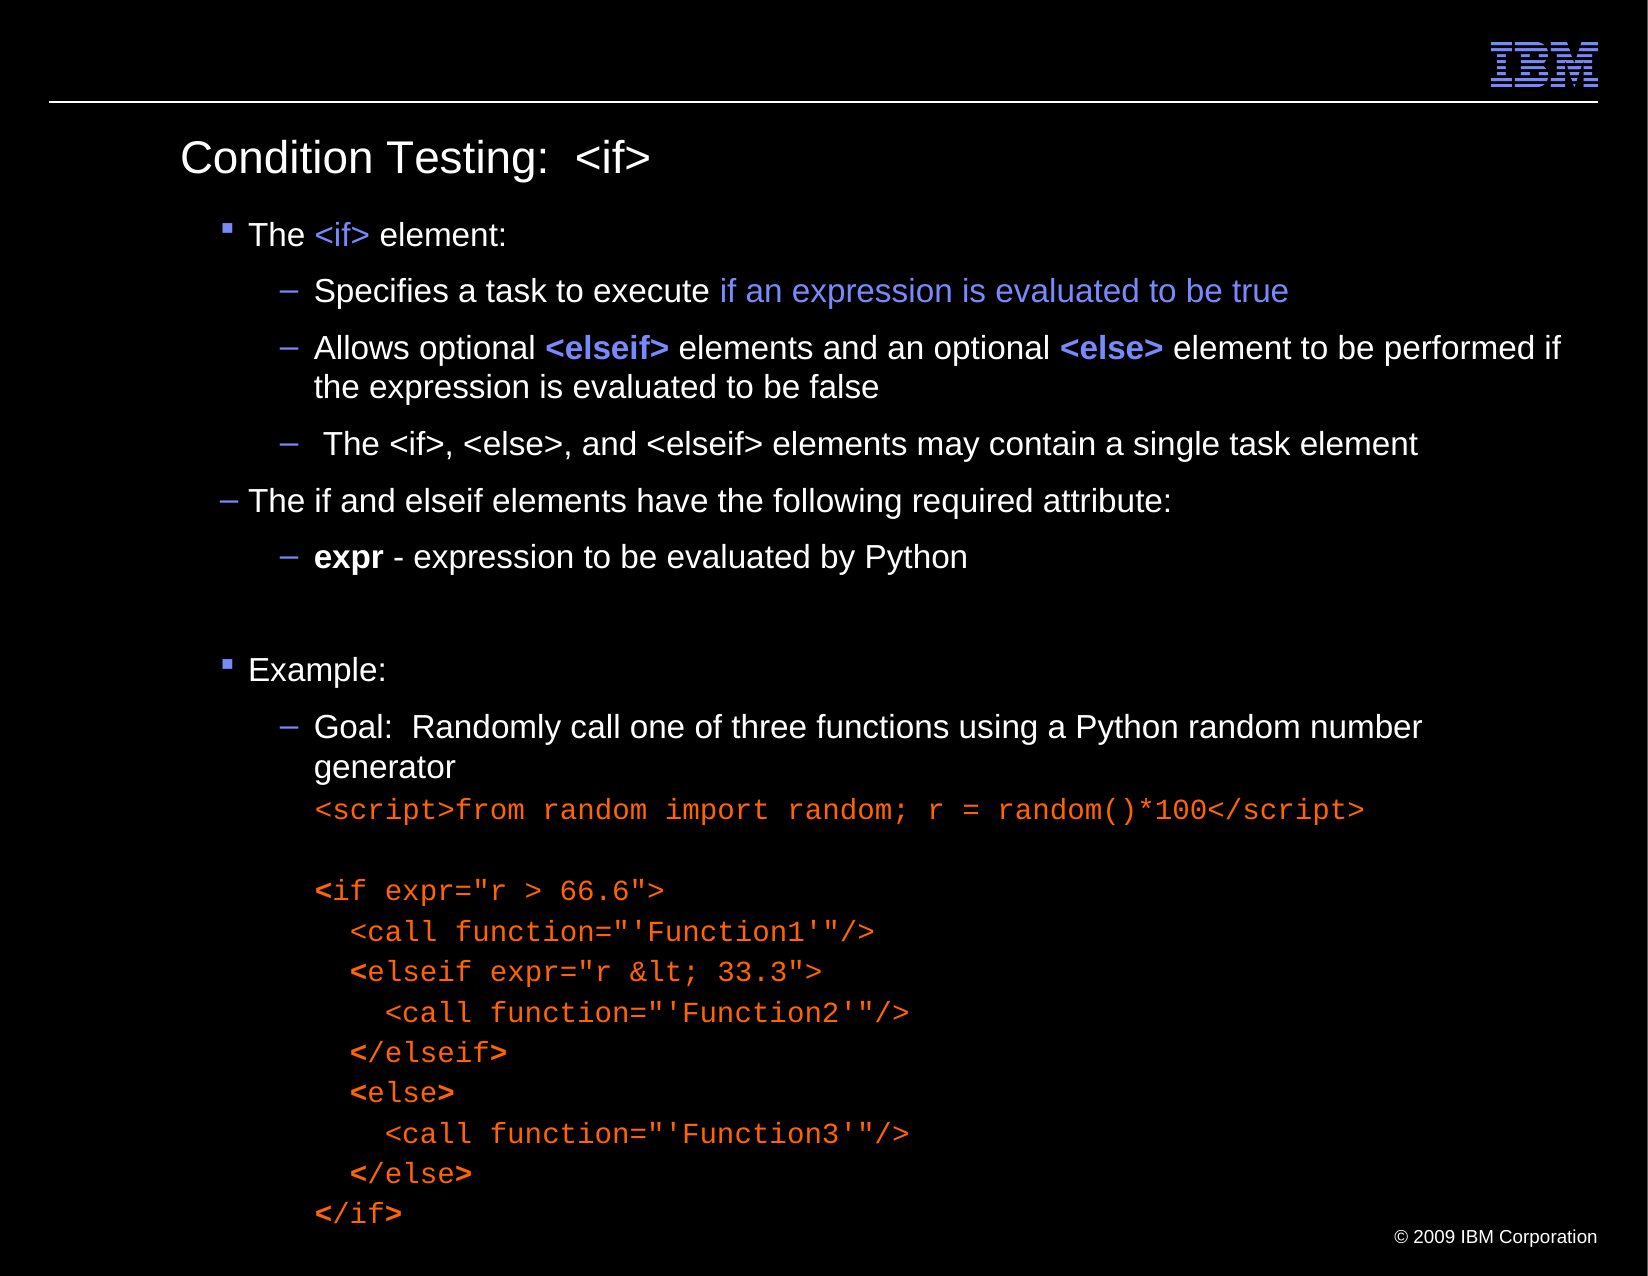

# Condition Testing: <if>
The <if> element:
Specifies a task to execute if an expression is evaluated to be true
Allows optional <elseif> elements and an optional <else> element to be performed if the expression is evaluated to be false
 The <if>, <else>, and <elseif> elements may contain a single task element
The if and elseif elements have the following required attribute:
expr - expression to be evaluated by Python
Example:
Goal: Randomly call one of three functions using a Python random number generator
 <script>from random import random; r = random()*100</script>
 <if expr="r > 66.6">
 <call function="'Function1'"/>
 <elseif expr="r &lt; 33.3">
 <call function="'Function2'"/>
 </elseif>
 <else>
 <call function="'Function3'"/>
 </else>
 </if>